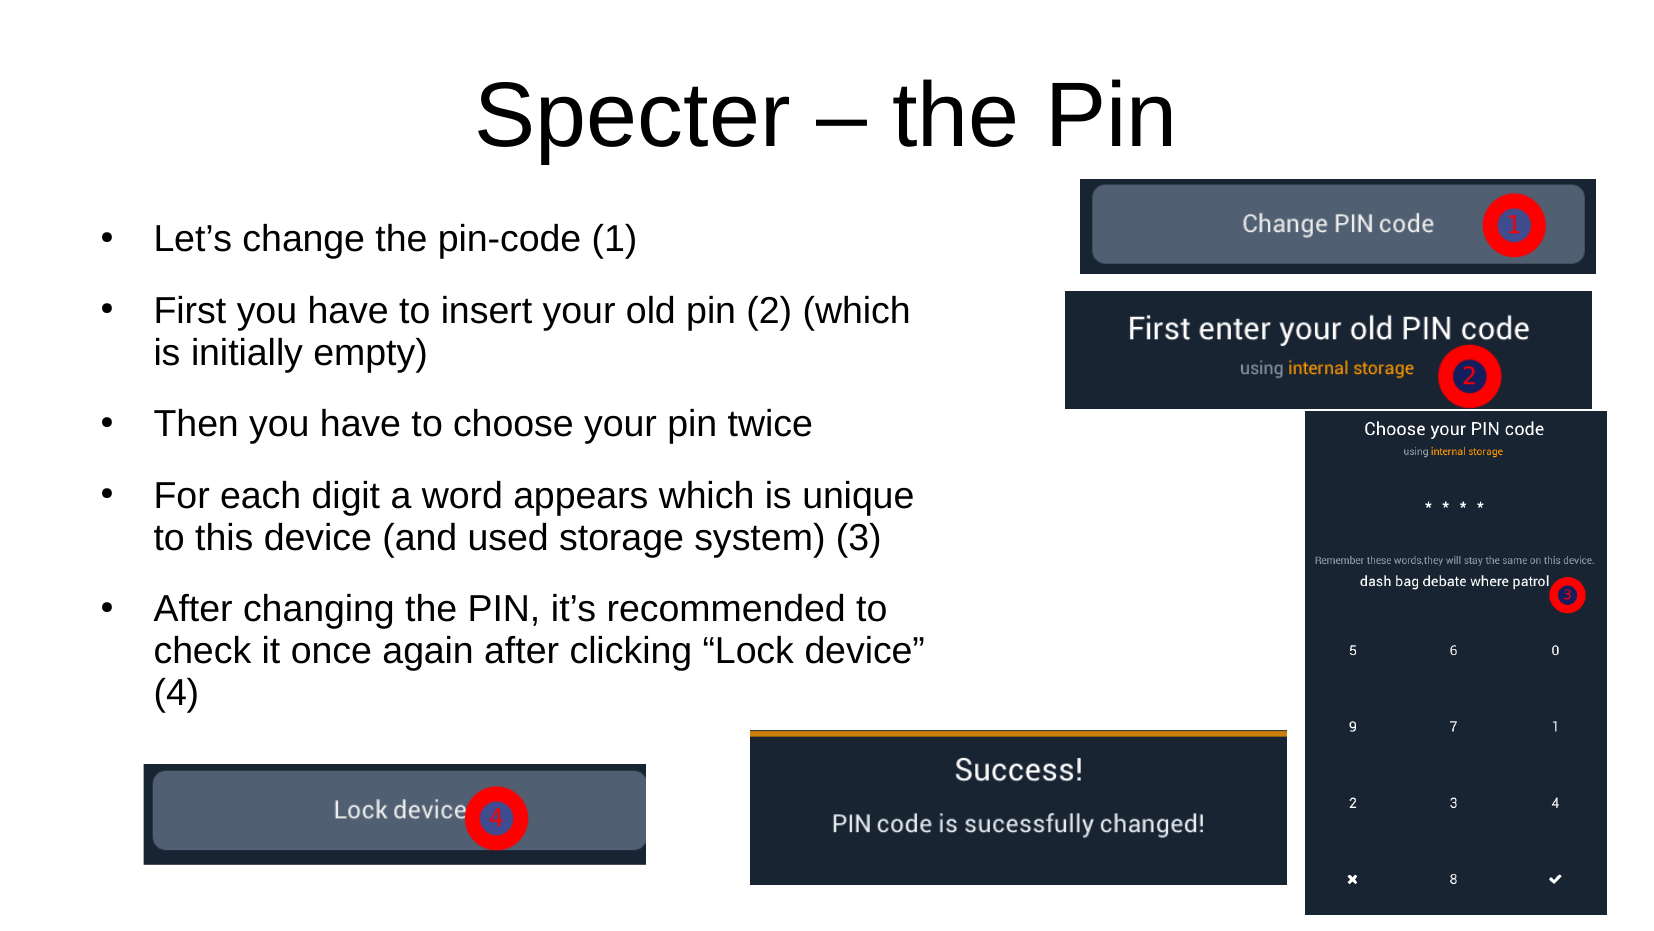

# Specter – the Pin
Let’s change the pin-code (1)
First you have to insert your old pin (2) (which is initially empty)
Then you have to choose your pin twice
For each digit a word appears which is unique to this device (and used storage system) (3)
After changing the PIN, it’s recommended to check it once again after clicking “Lock device” (4)